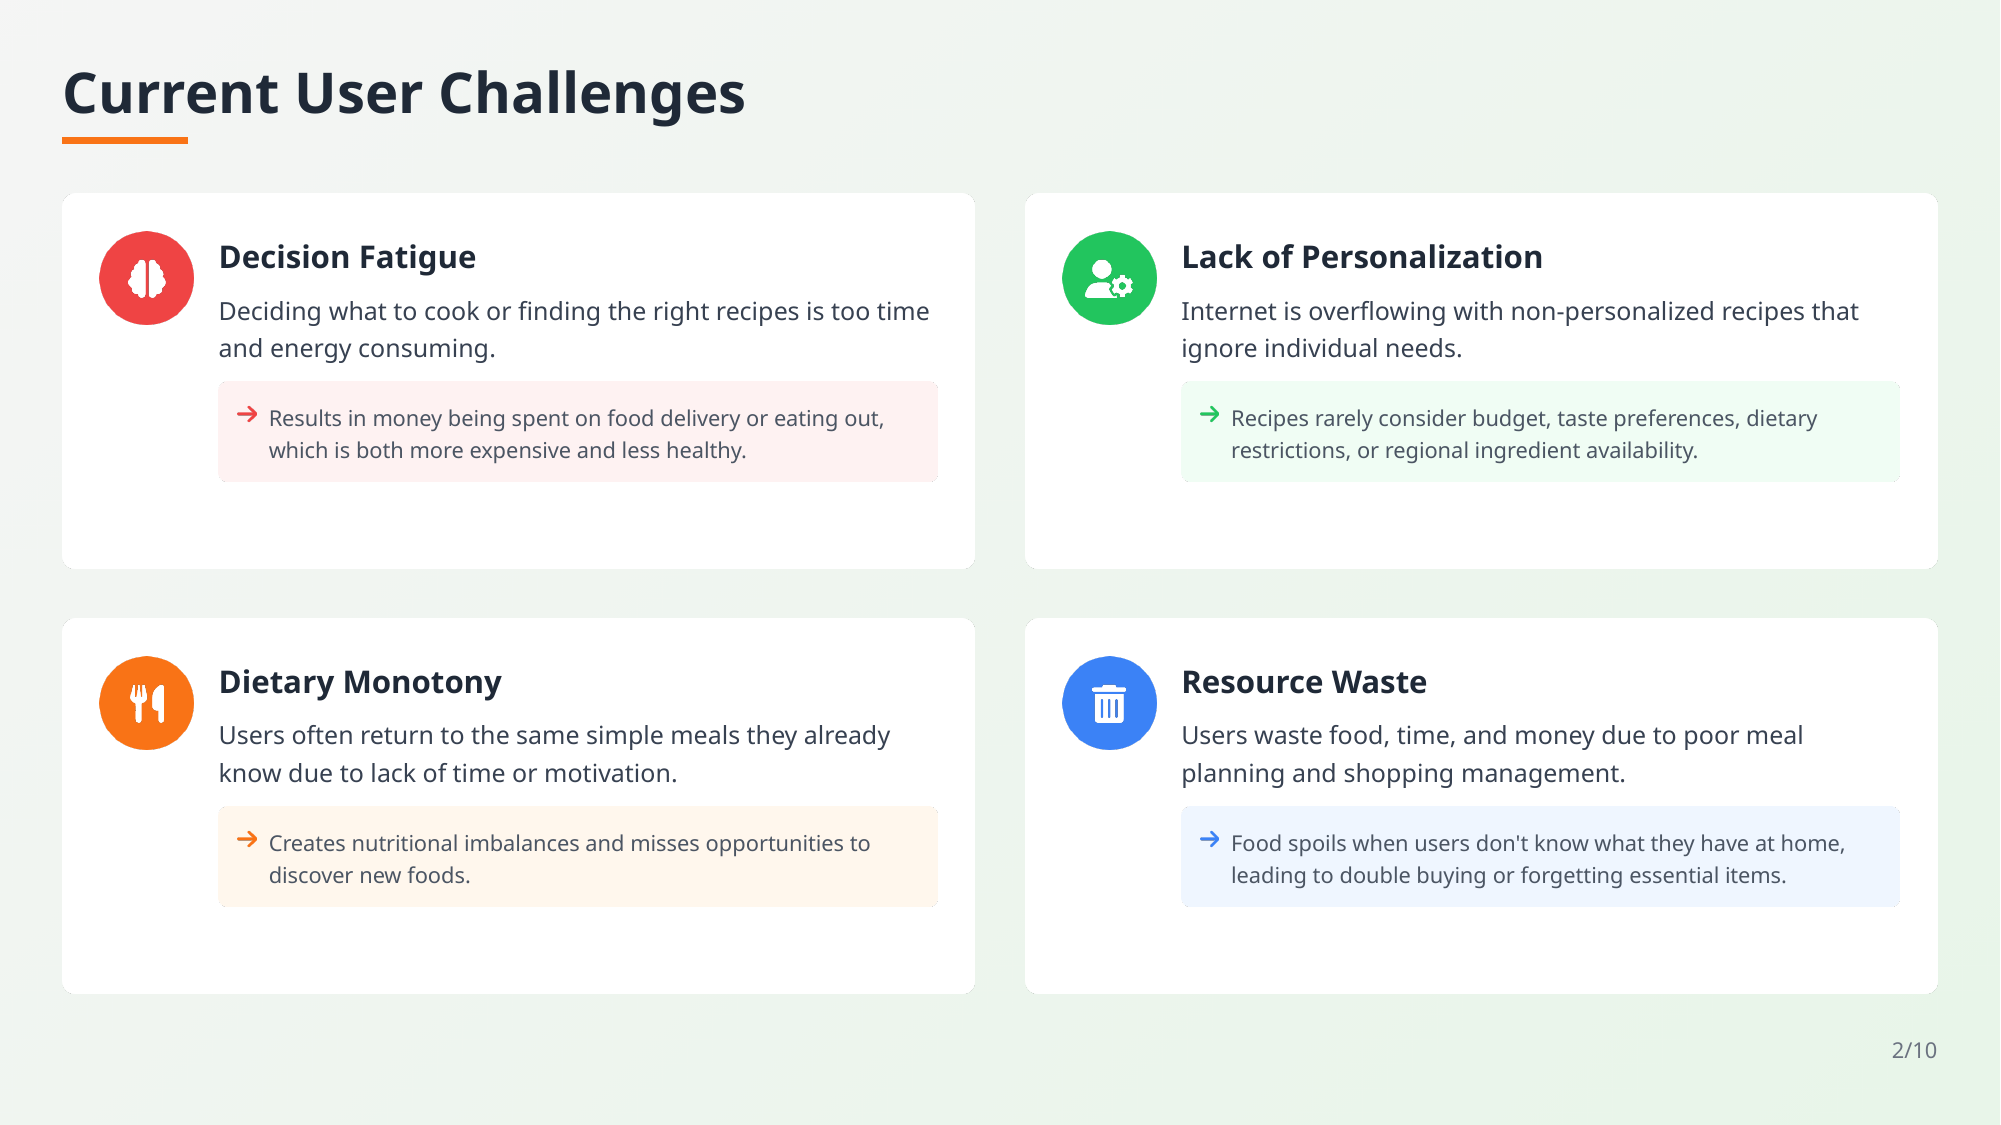

Current User Challenges
Decision Fatigue
Lack of Personalization
Deciding what to cook or finding the right recipes is too time and energy consuming.
Internet is overflowing with non-personalized recipes that ignore individual needs.
Results in money being spent on food delivery or eating out, which is both more expensive and less healthy.
Recipes rarely consider budget, taste preferences, dietary restrictions, or regional ingredient availability.
Dietary Monotony
Resource Waste
Users often return to the same simple meals they already know due to lack of time or motivation.
Users waste food, time, and money due to poor meal planning and shopping management.
Creates nutritional imbalances and misses opportunities to discover new foods.
Food spoils when users don't know what they have at home, leading to double buying or forgetting essential items.
2/10